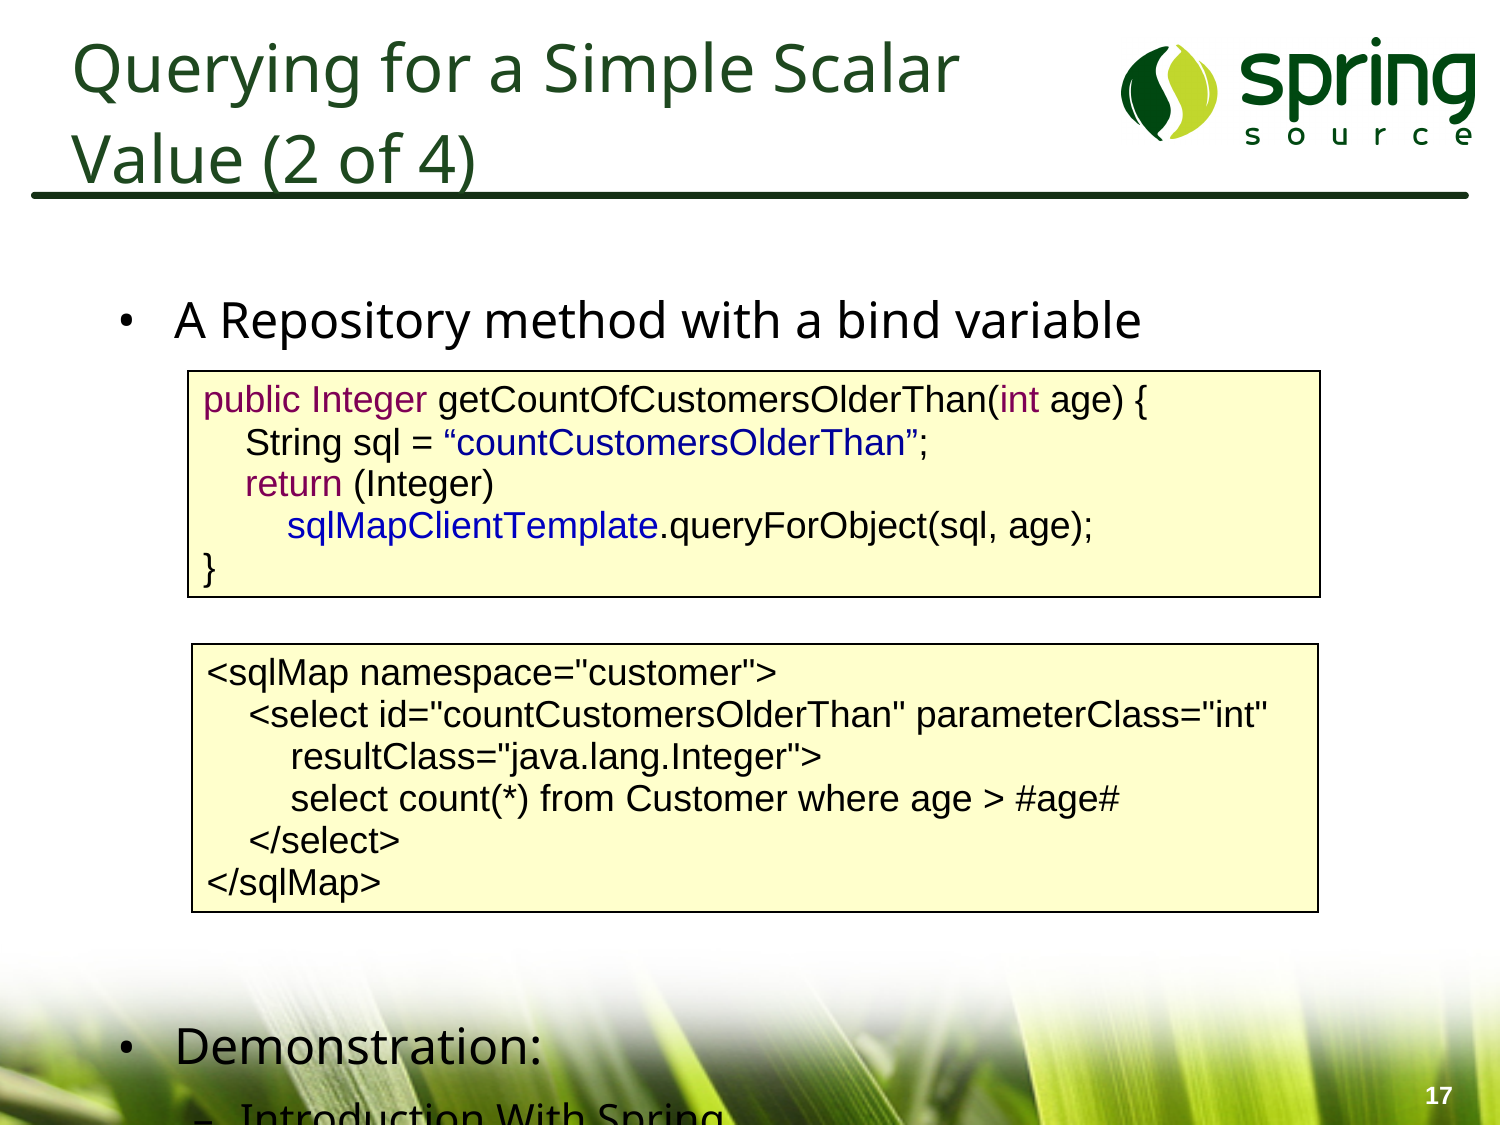

# Querying for a Simple Scalar Value (2 of 4)
A Repository method with a bind variable
Demonstration:
Introduction With Spring
public Integer getCountOfCustomersOlderThan(int age) {
 String sql = “countCustomersOlderThan”;
 return (Integer)
 sqlMapClientTemplate.queryForObject(sql, age);
}
<sqlMap namespace="customer">
 <select id="countCustomersOlderThan" parameterClass="int"
 resultClass="java.lang.Integer">
 select count(*) from Customer where age > #age#
 </select>
</sqlMap>